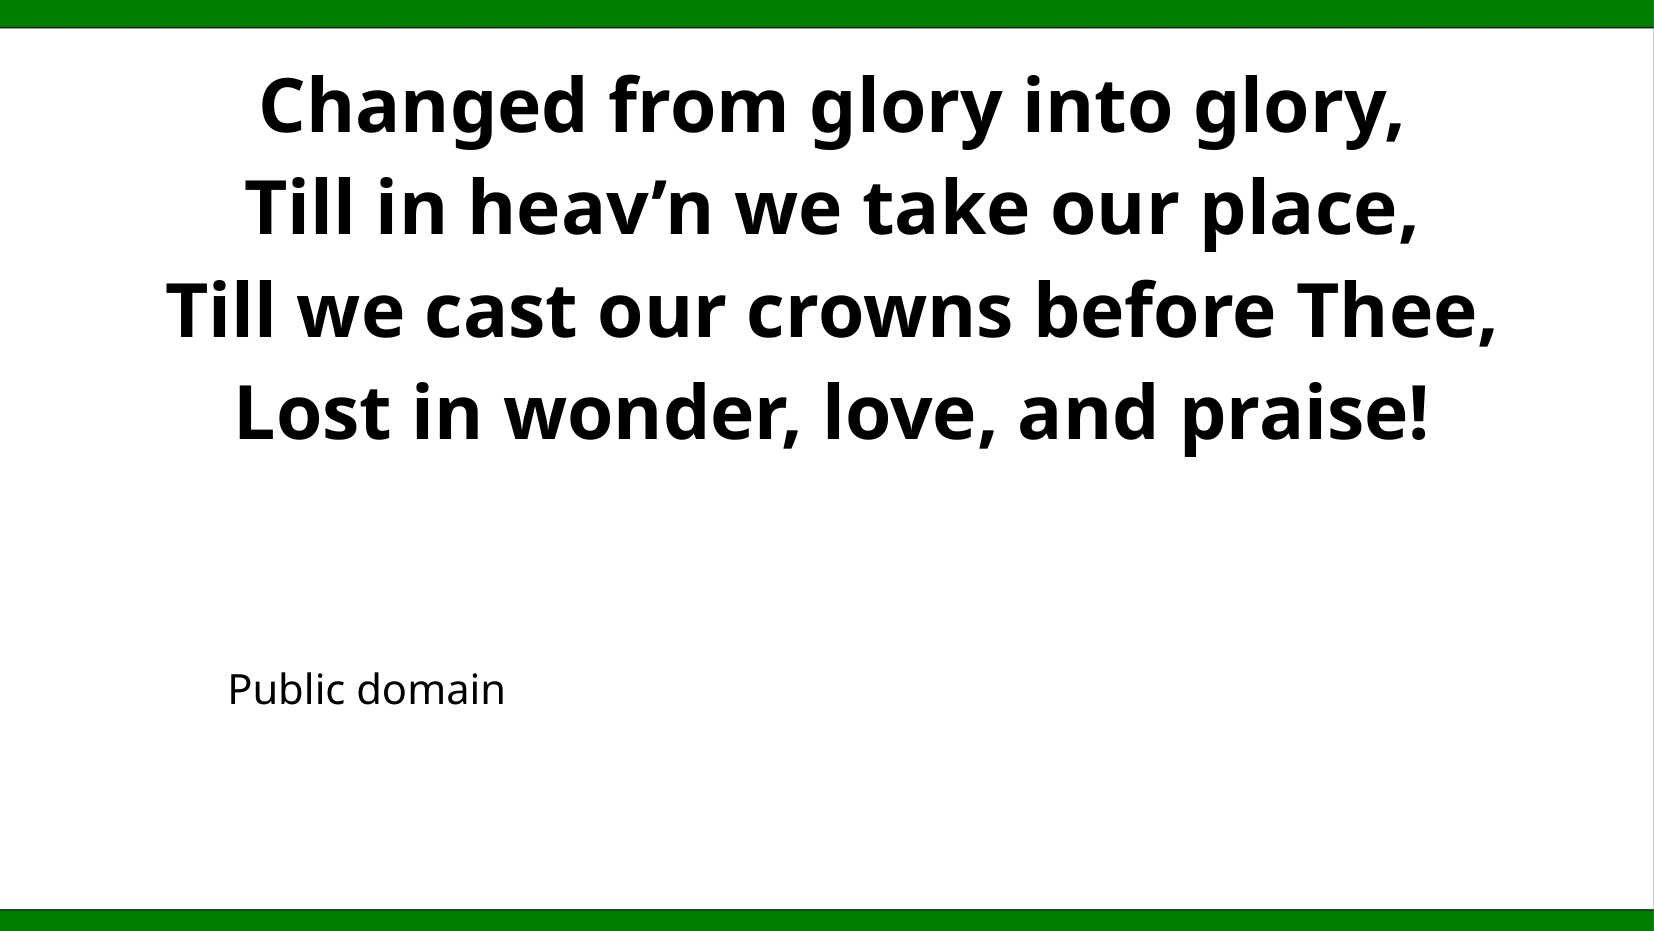

Changed from glory into glory,
Till in heav’n we take our place,
Till we cast our crowns before Thee,
Lost in wonder, love, and praise!
 Public domain